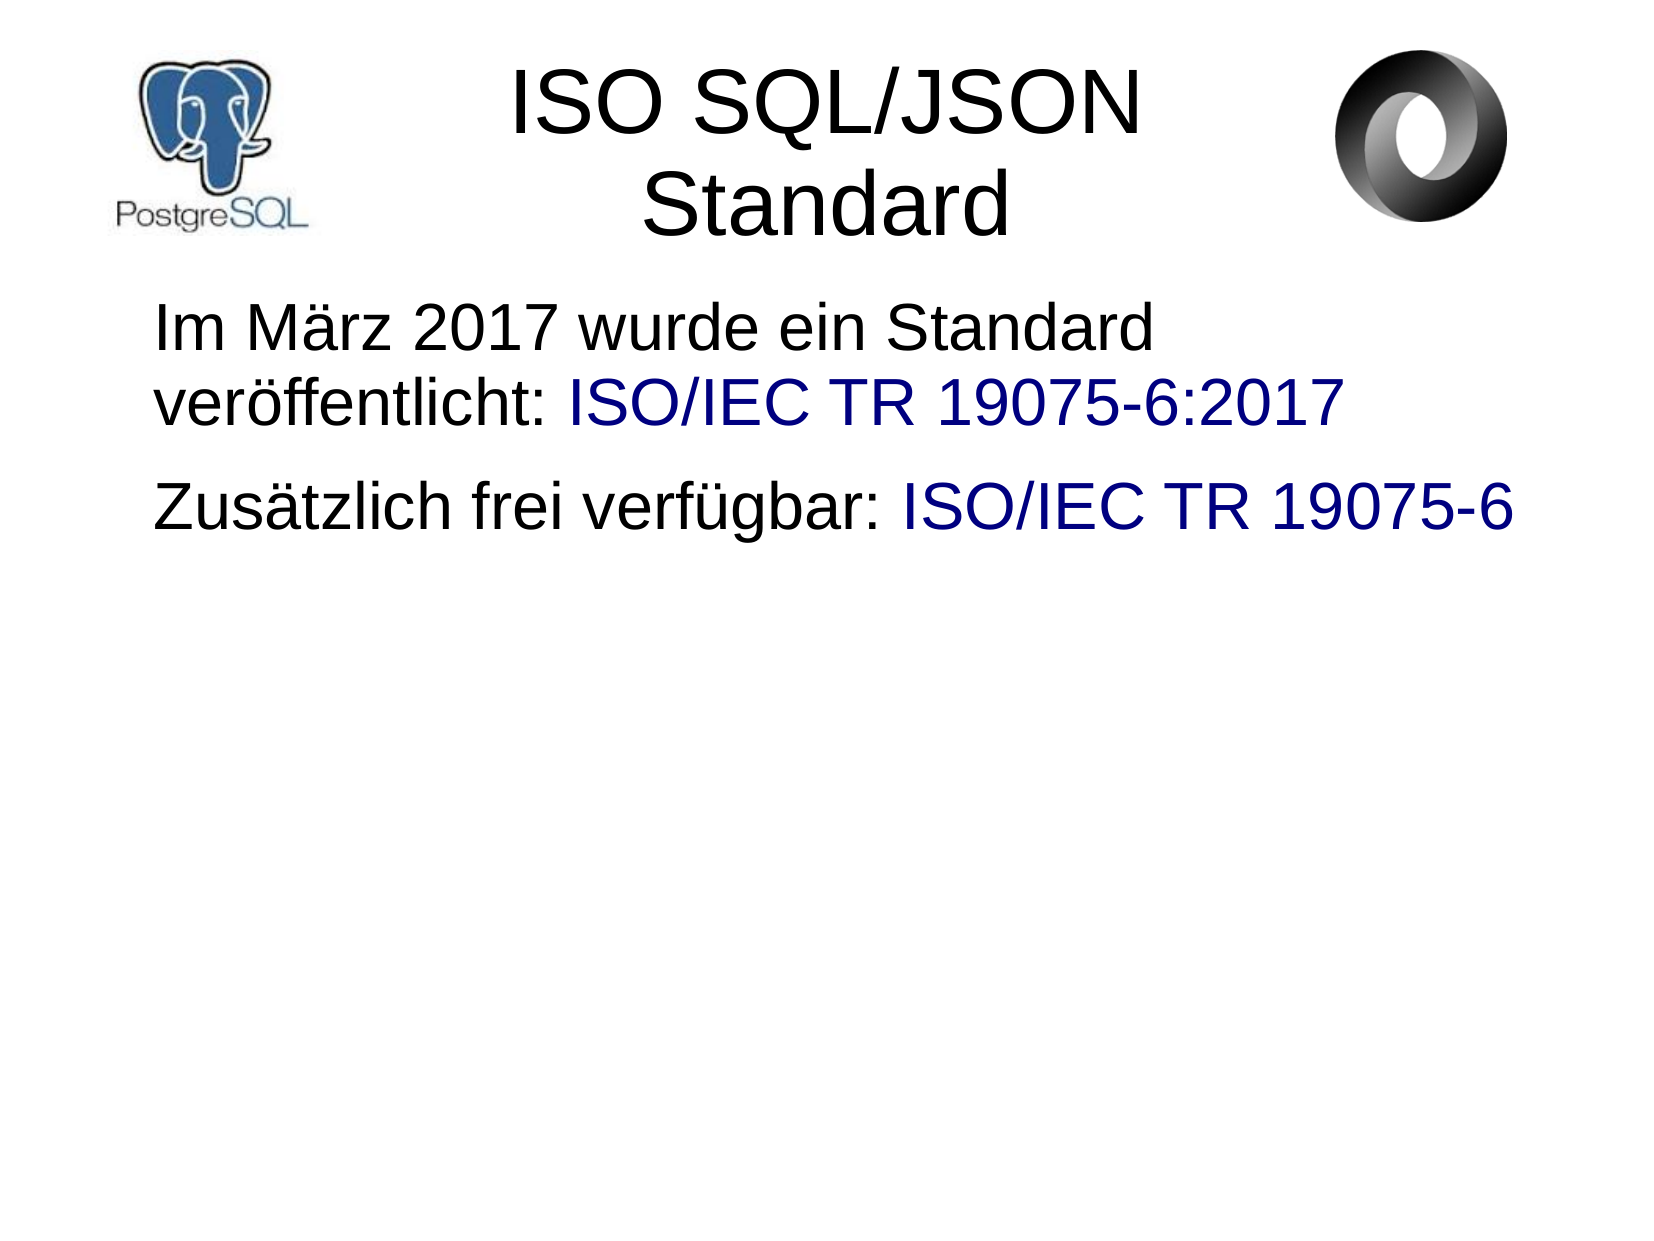

# ISO SQL/JSON Standard
Im März 2017 wurde ein Standard veröffentlicht: ISO/IEC TR 19075-6:2017
Zusätzlich frei verfügbar: ISO/IEC TR 19075-6